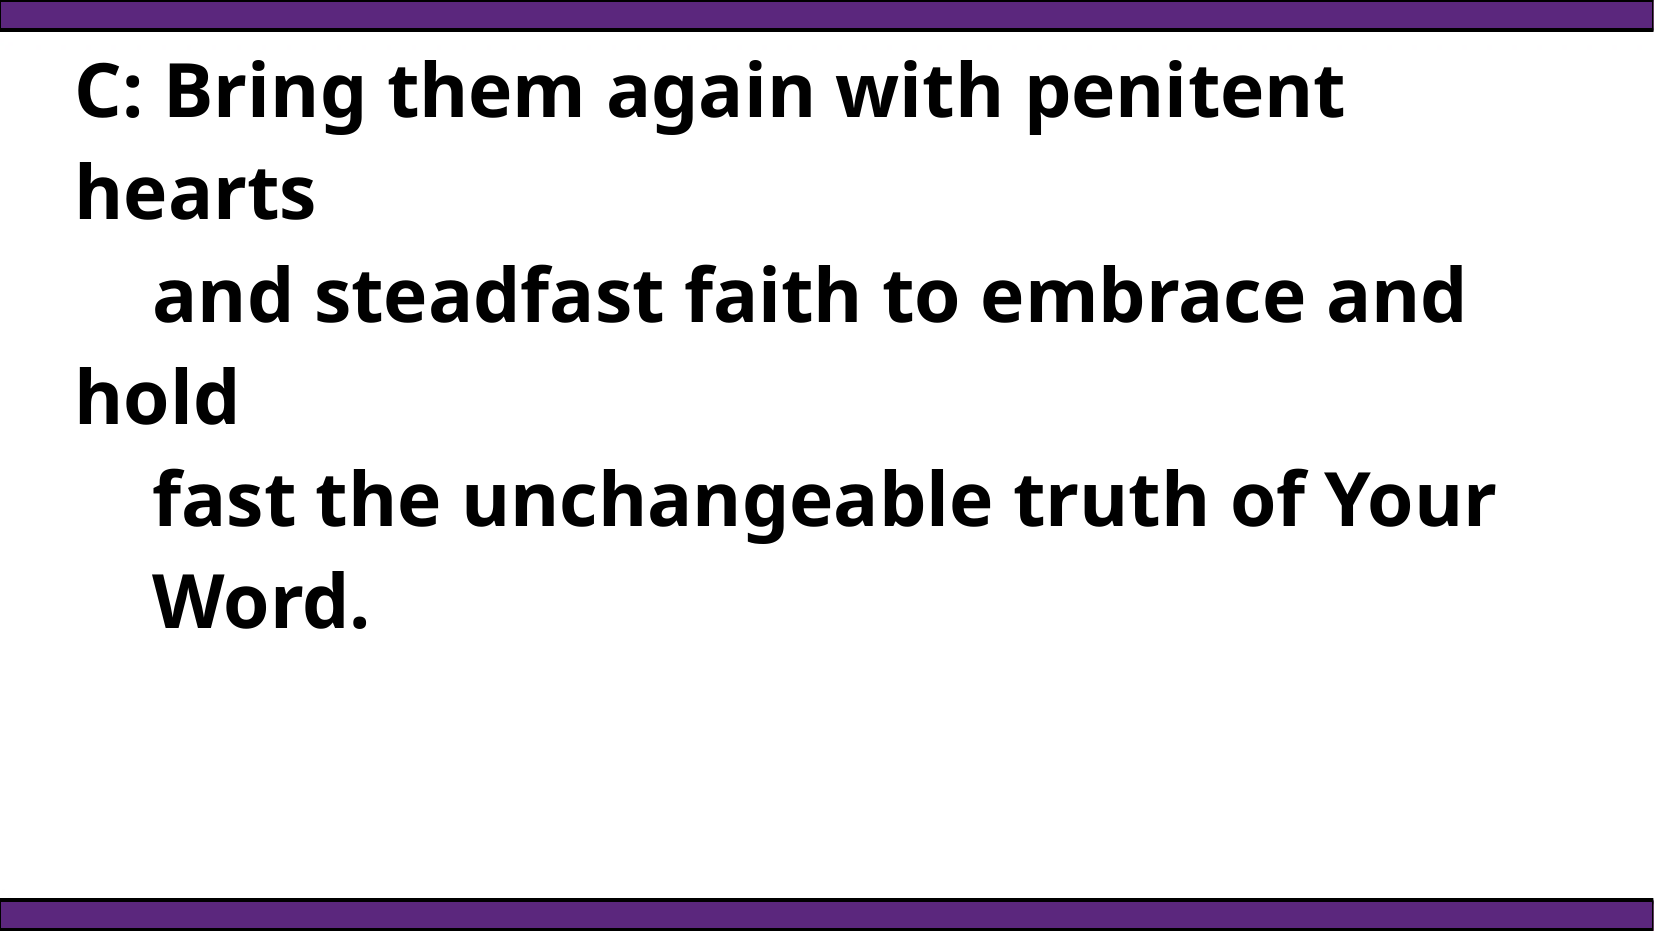

C	: Bring them again with penitent hearts
 and steadfast faith to embrace and hold
 fast the unchangeable truth of Your
 Word.